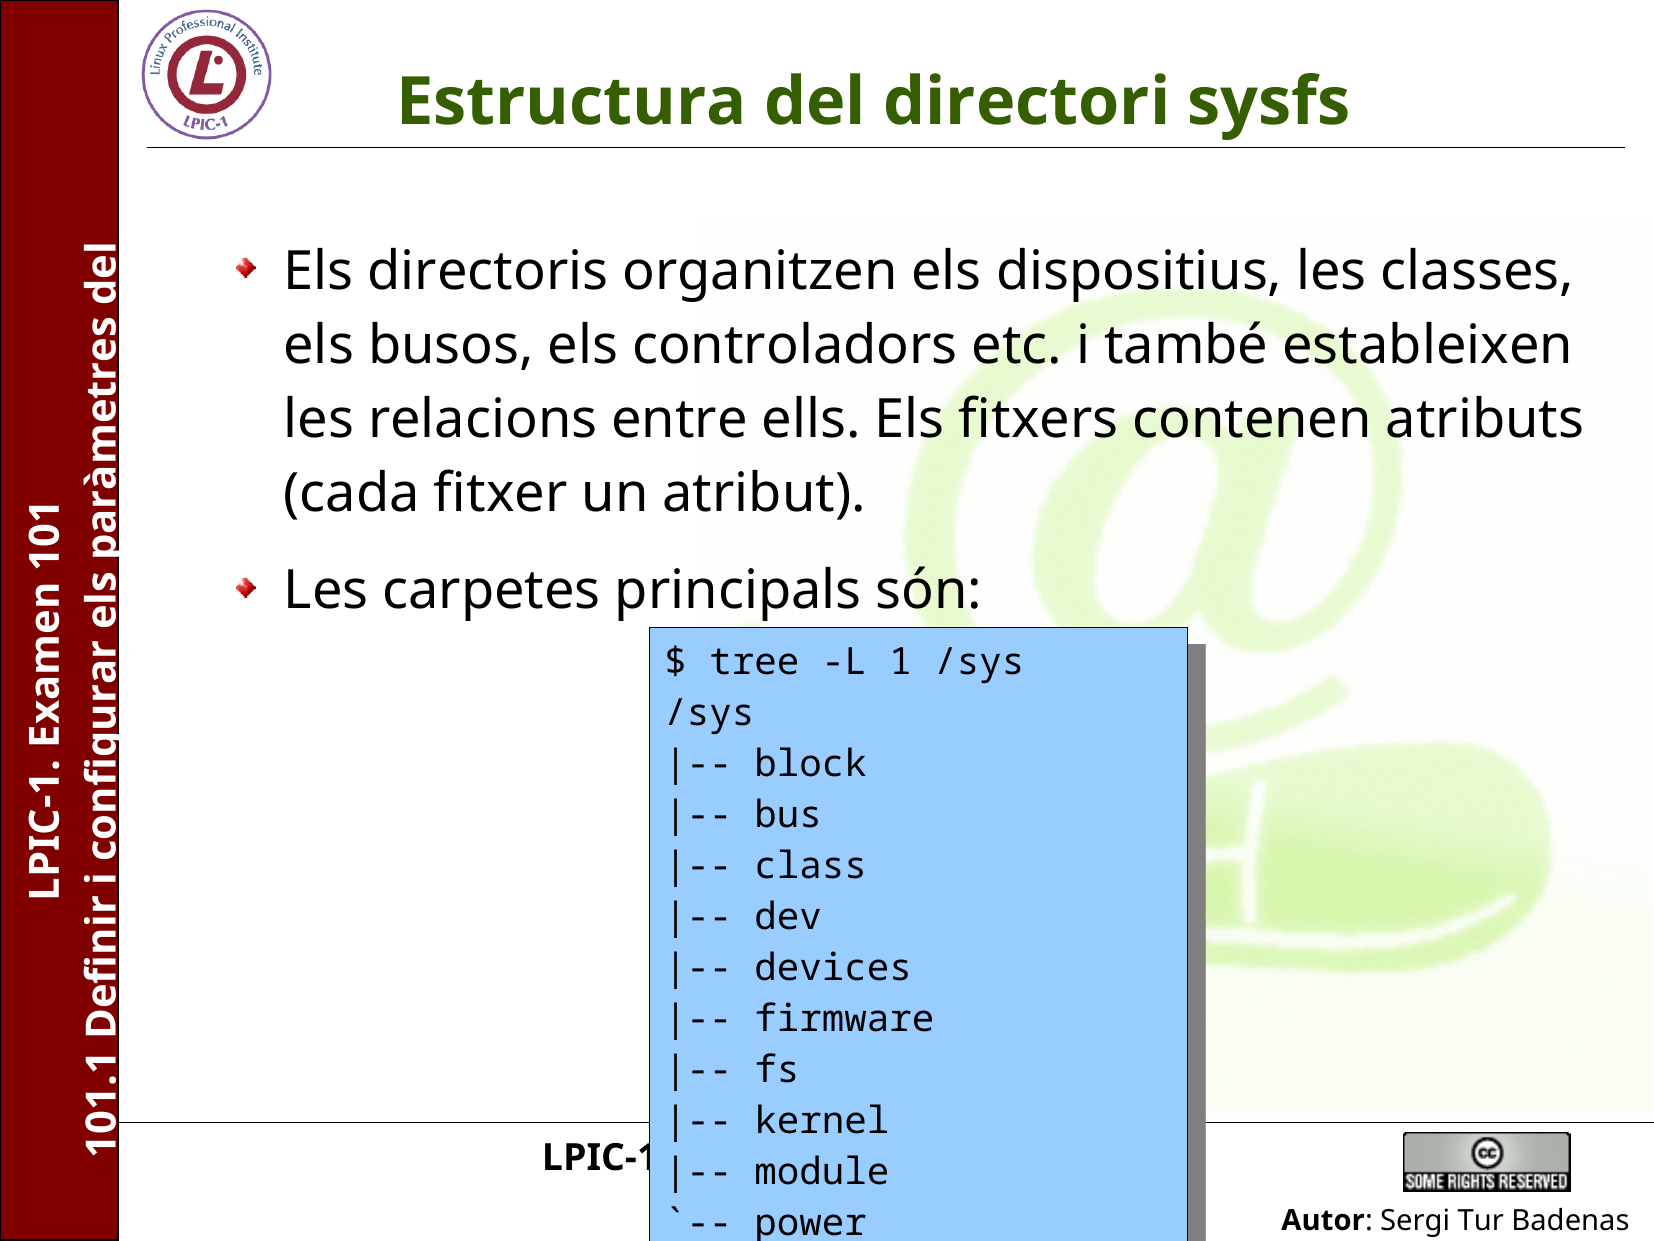

# Estructura del directori sysfs
Els directoris organitzen els dispositius, les classes, els busos, els controladors etc. i també estableixen les relacions entre ells. Els fitxers contenen atributs (cada fitxer un atribut).
Les carpetes principals són:
$ tree -L 1 /sys
/sys
|-- block
|-- bus
|-- class
|-- dev
|-- devices
|-- firmware
|-- fs
|-- kernel
|-- module
`-- power